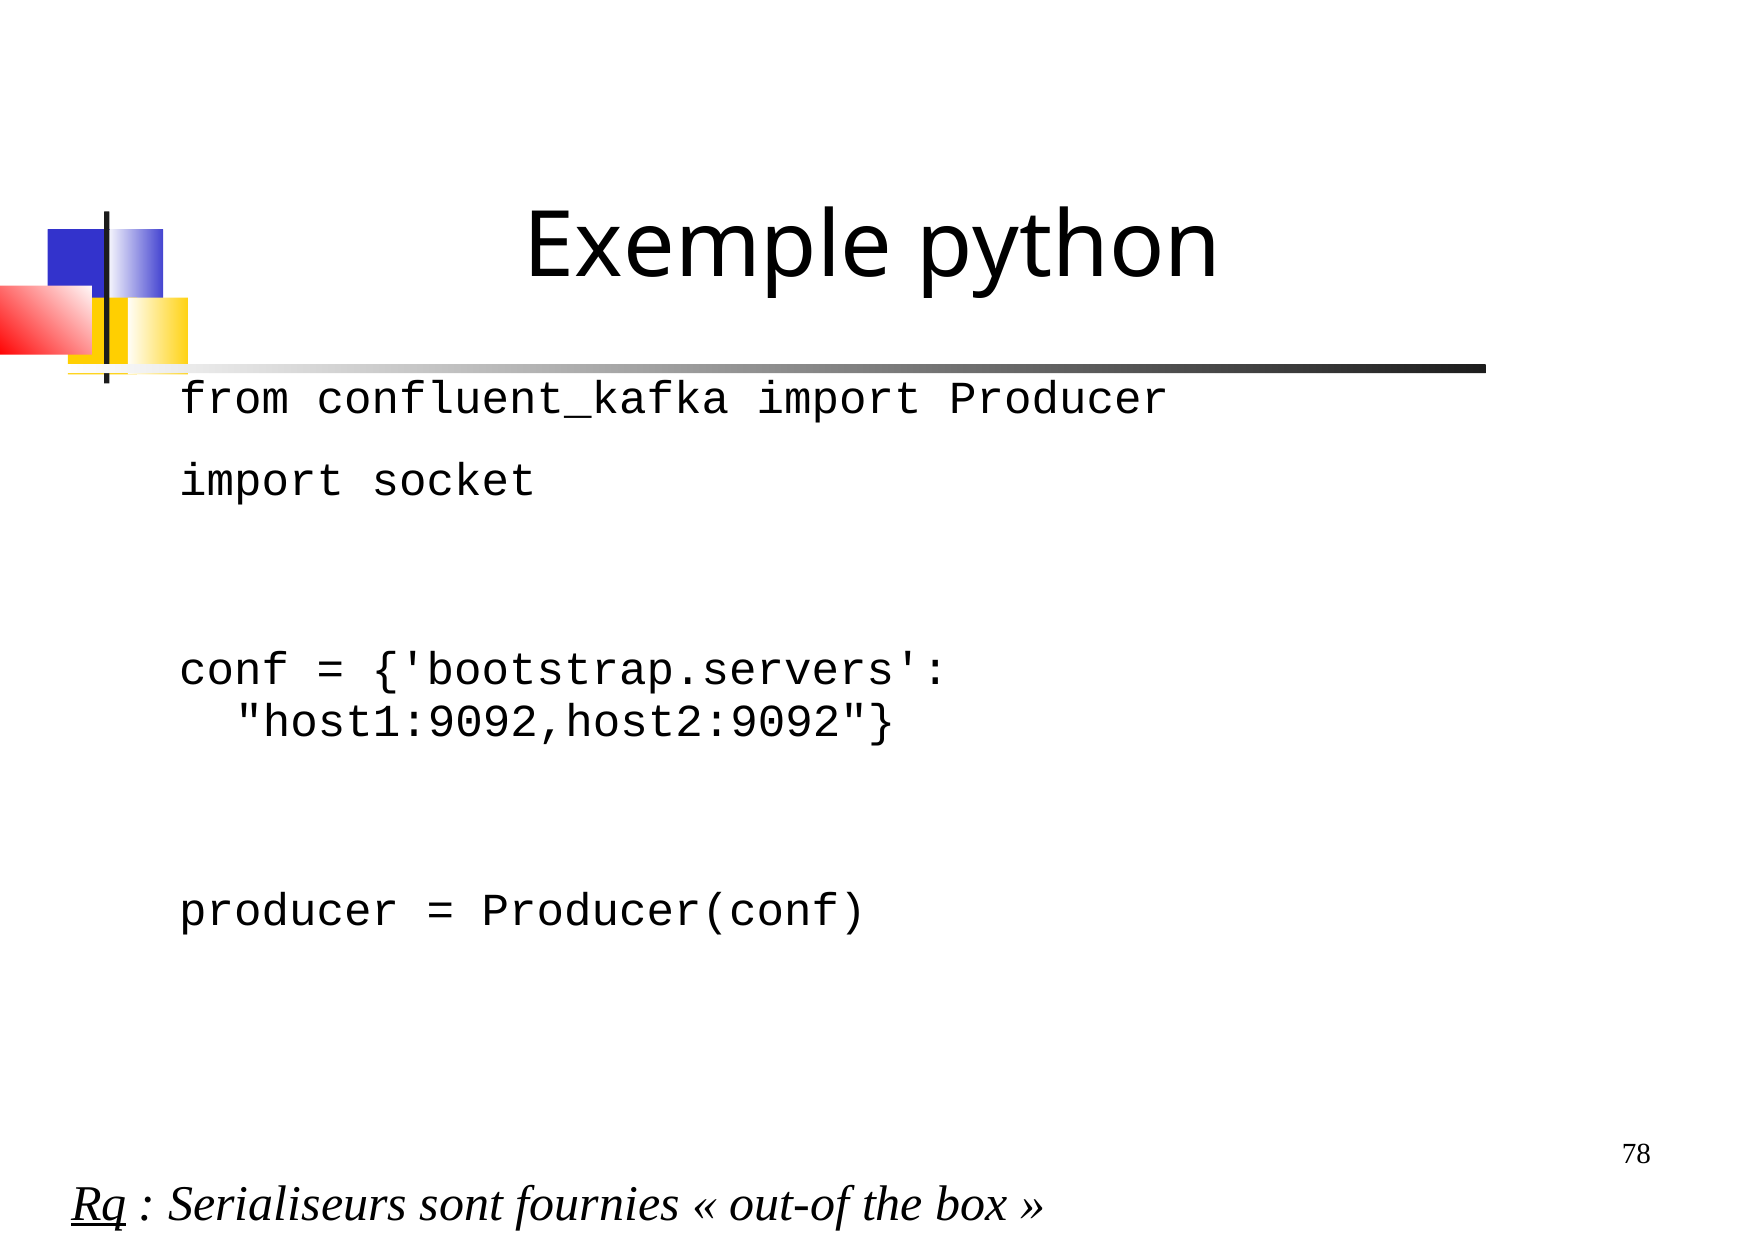

# Exemple python
from confluent_kafka import Producer
import socket
conf = {'bootstrap.servers': "host1:9092,host2:9092"}
producer = Producer(conf)
Rq : Serialiseurs sont fournies « out-of the box »